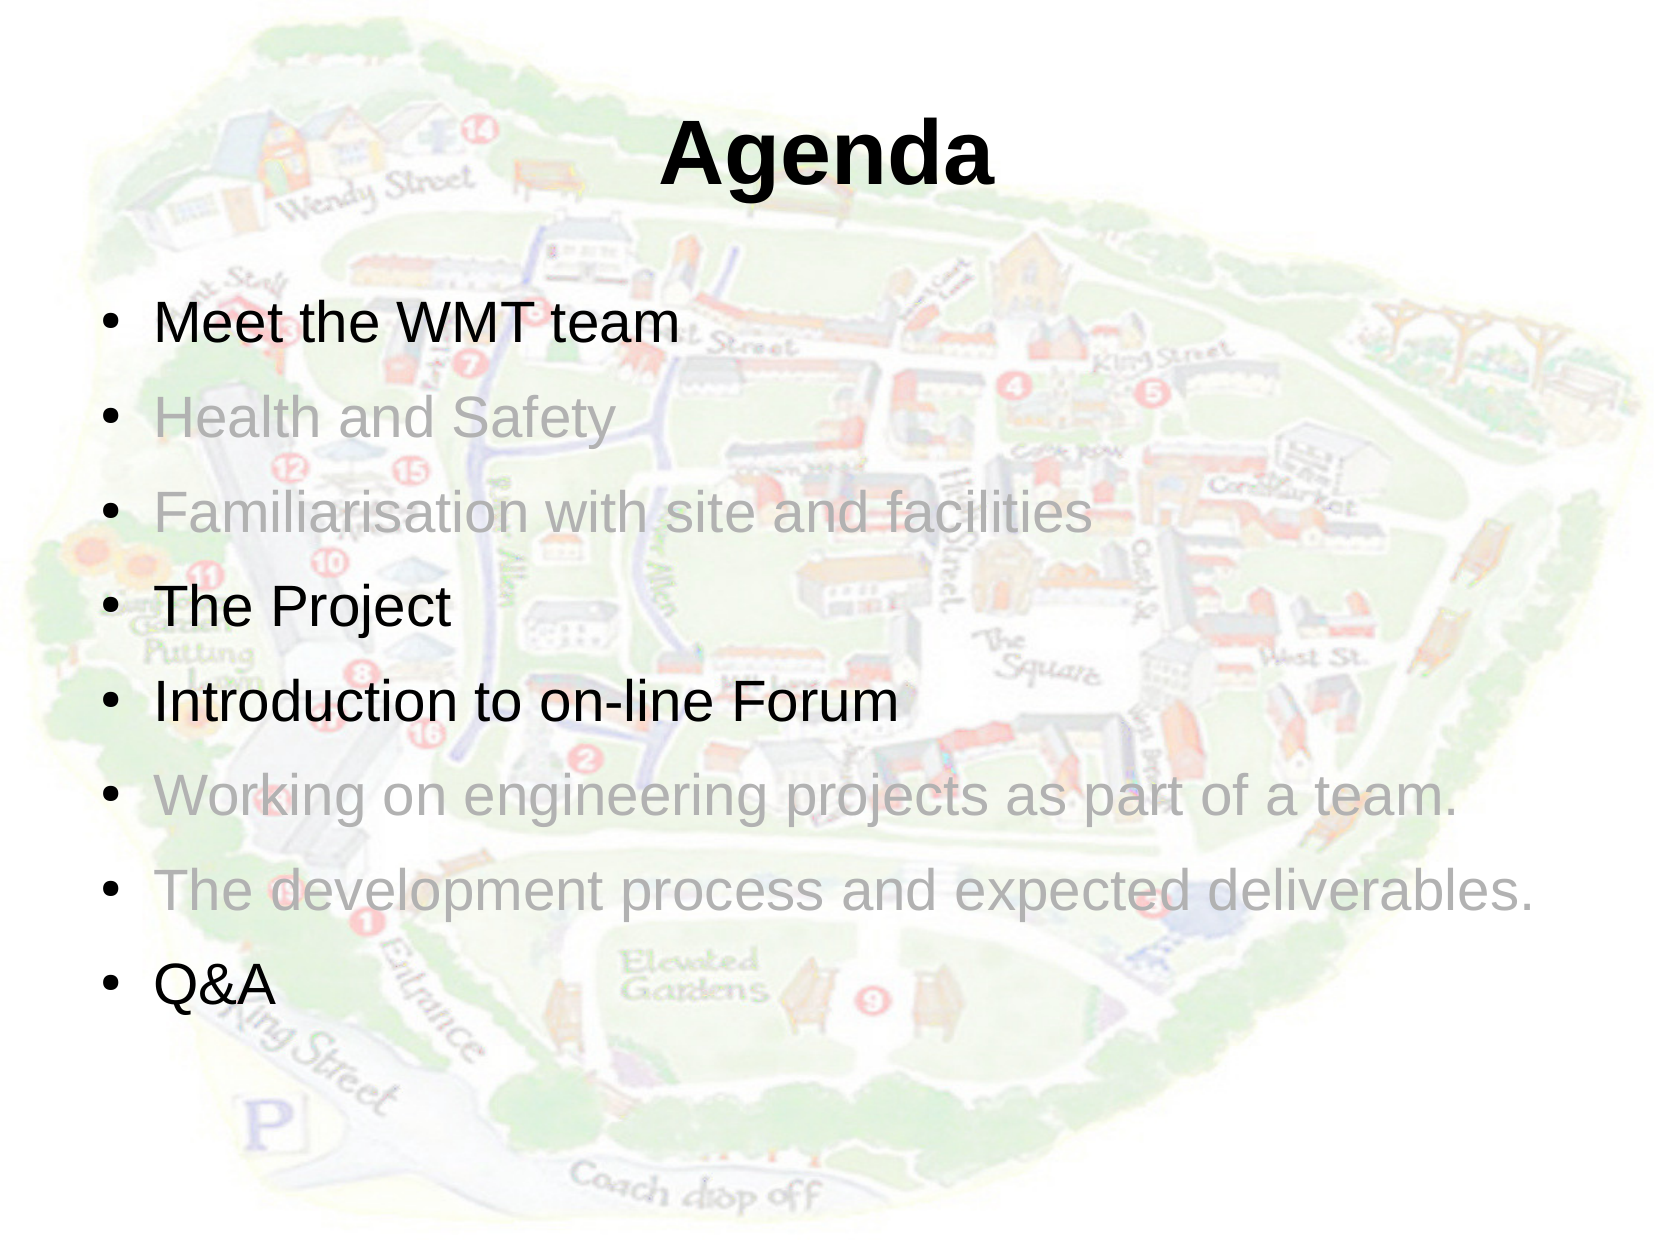

# Agenda
Meet the WMT team
Health and Safety
Familiarisation with site and facilities
The Project
Introduction to on-line Forum
Working on engineering projects as part of a team.
The development process and expected deliverables.
Q&A